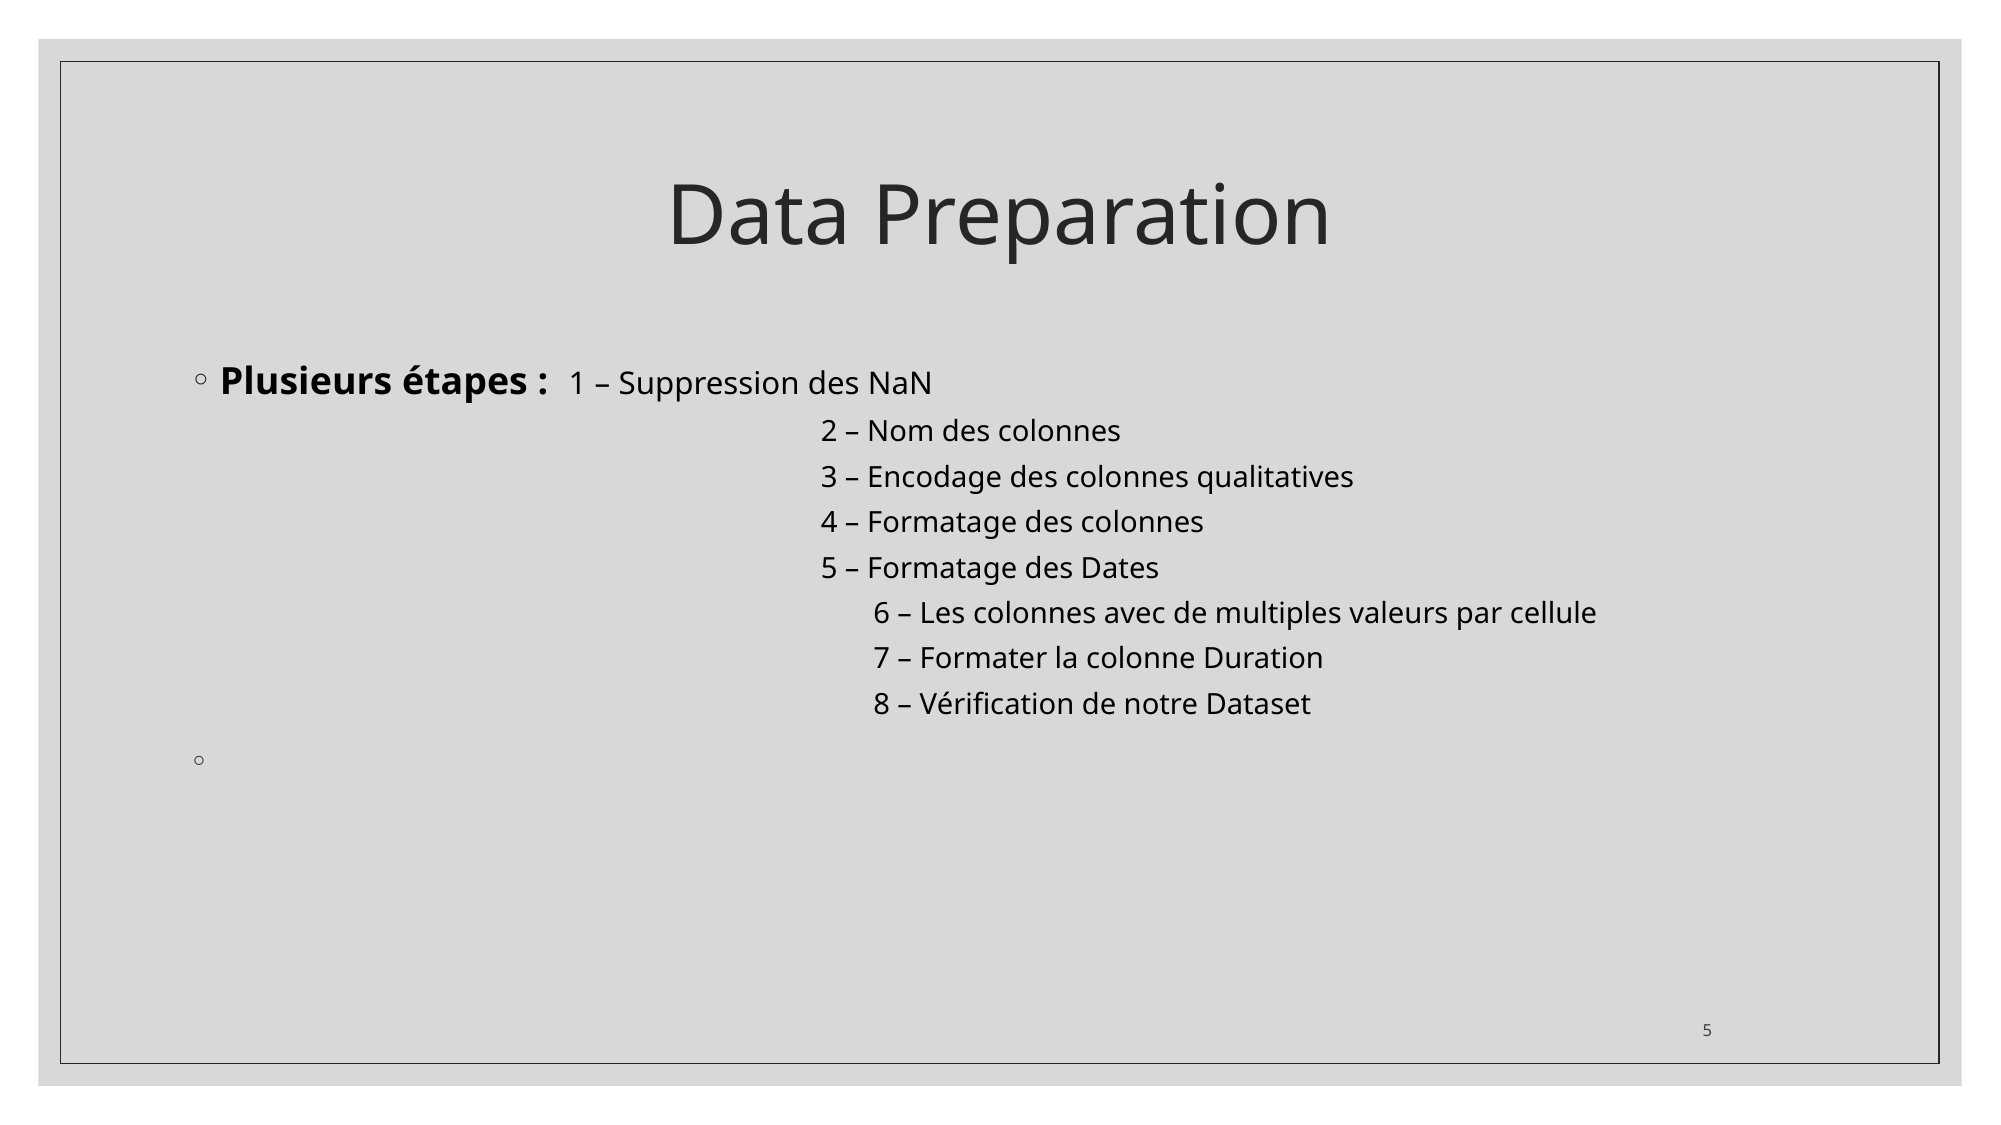

# Data Preparation
Plusieurs étapes : 1 – Suppression des NaN
 2 – Nom des colonnes
 3 – Encodage des colonnes qualitatives
 4 – Formatage des colonnes
 5 – Formatage des Dates
	 6 – Les colonnes avec de multiples valeurs par cellule
	 7 – Formater la colonne Duration
	 8 – Vérification de notre Dataset